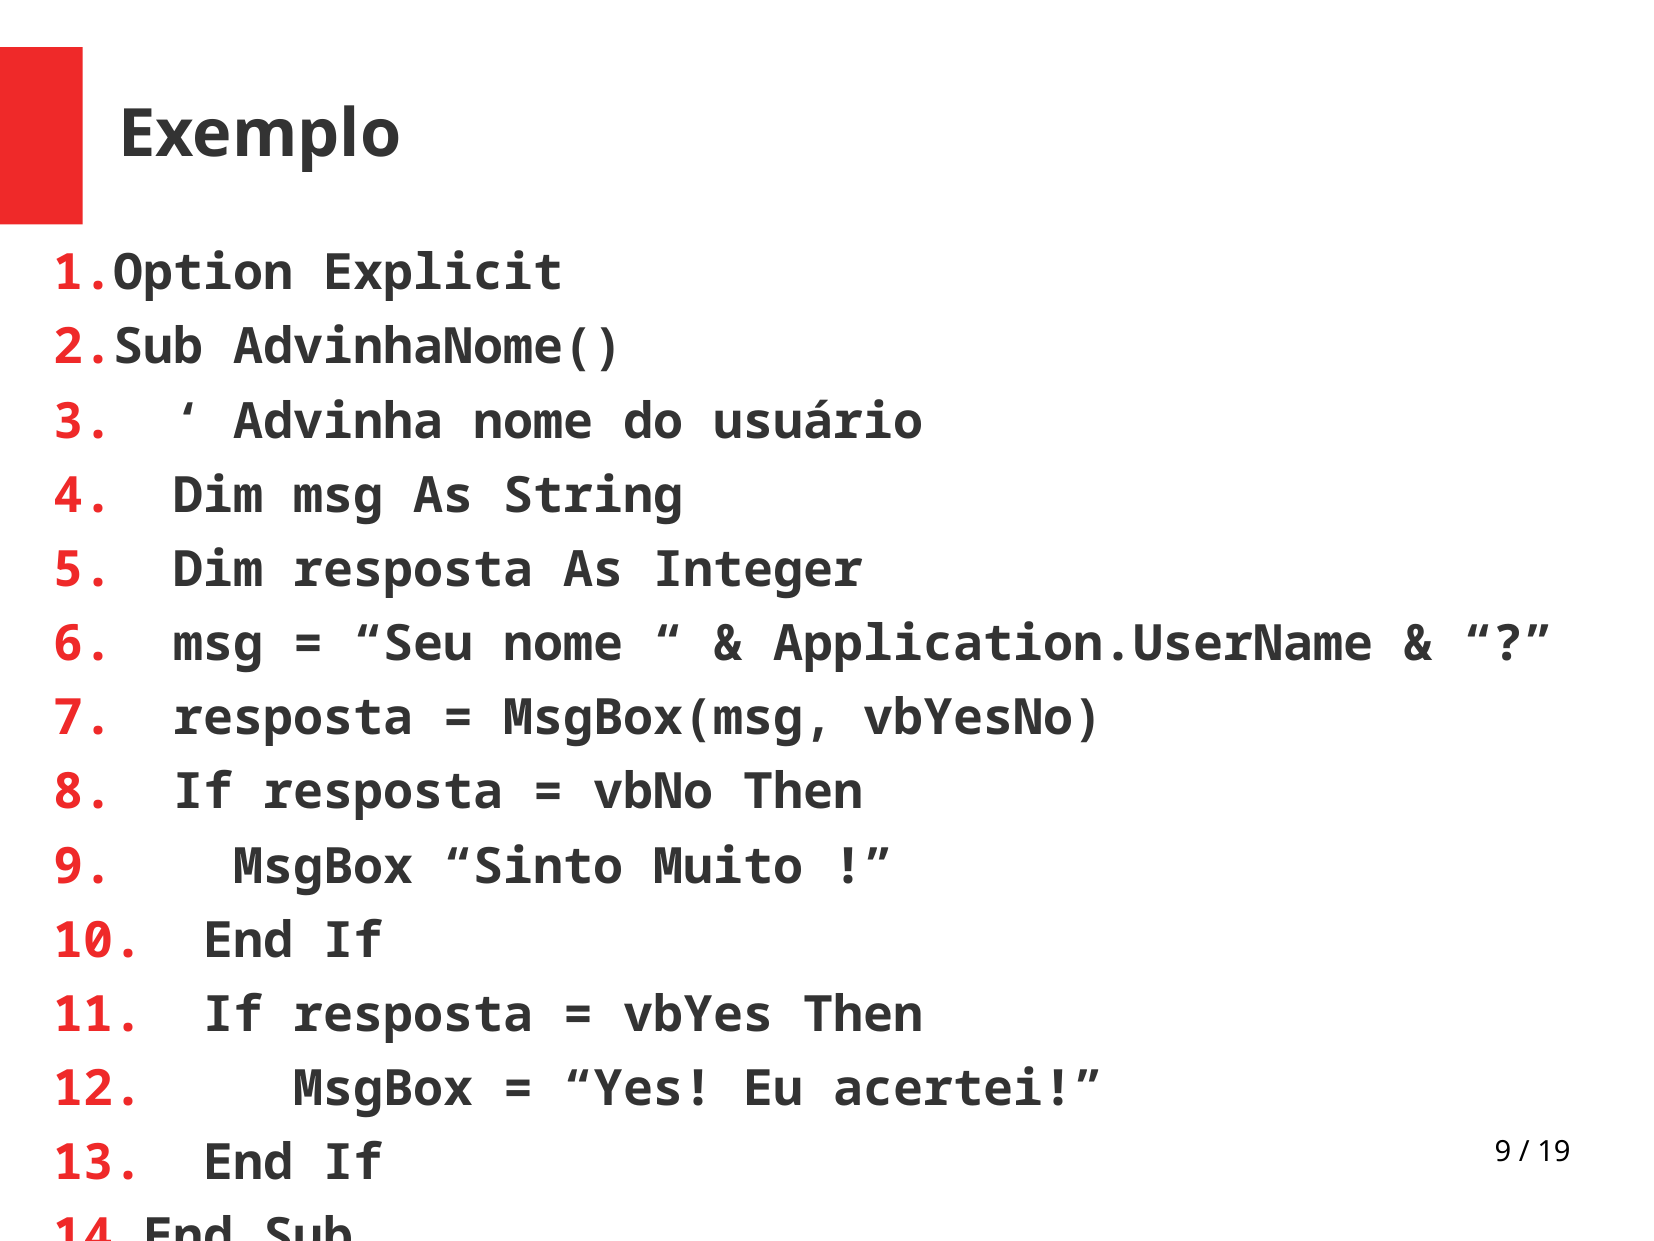

# Exemplo
Option Explicit
Sub AdvinhaNome()
 ‘ Advinha nome do usuário
 Dim msg As String
 Dim resposta As Integer
 msg = “Seu nome “ & Application.UserName & “?”
 resposta = MsgBox(msg, vbYesNo)
 If resposta = vbNo Then
 MsgBox “Sinto Muito !”
 End If
 If resposta = vbYes Then
 MsgBox = “Yes! Eu acertei!”
 End If
End Sub
9